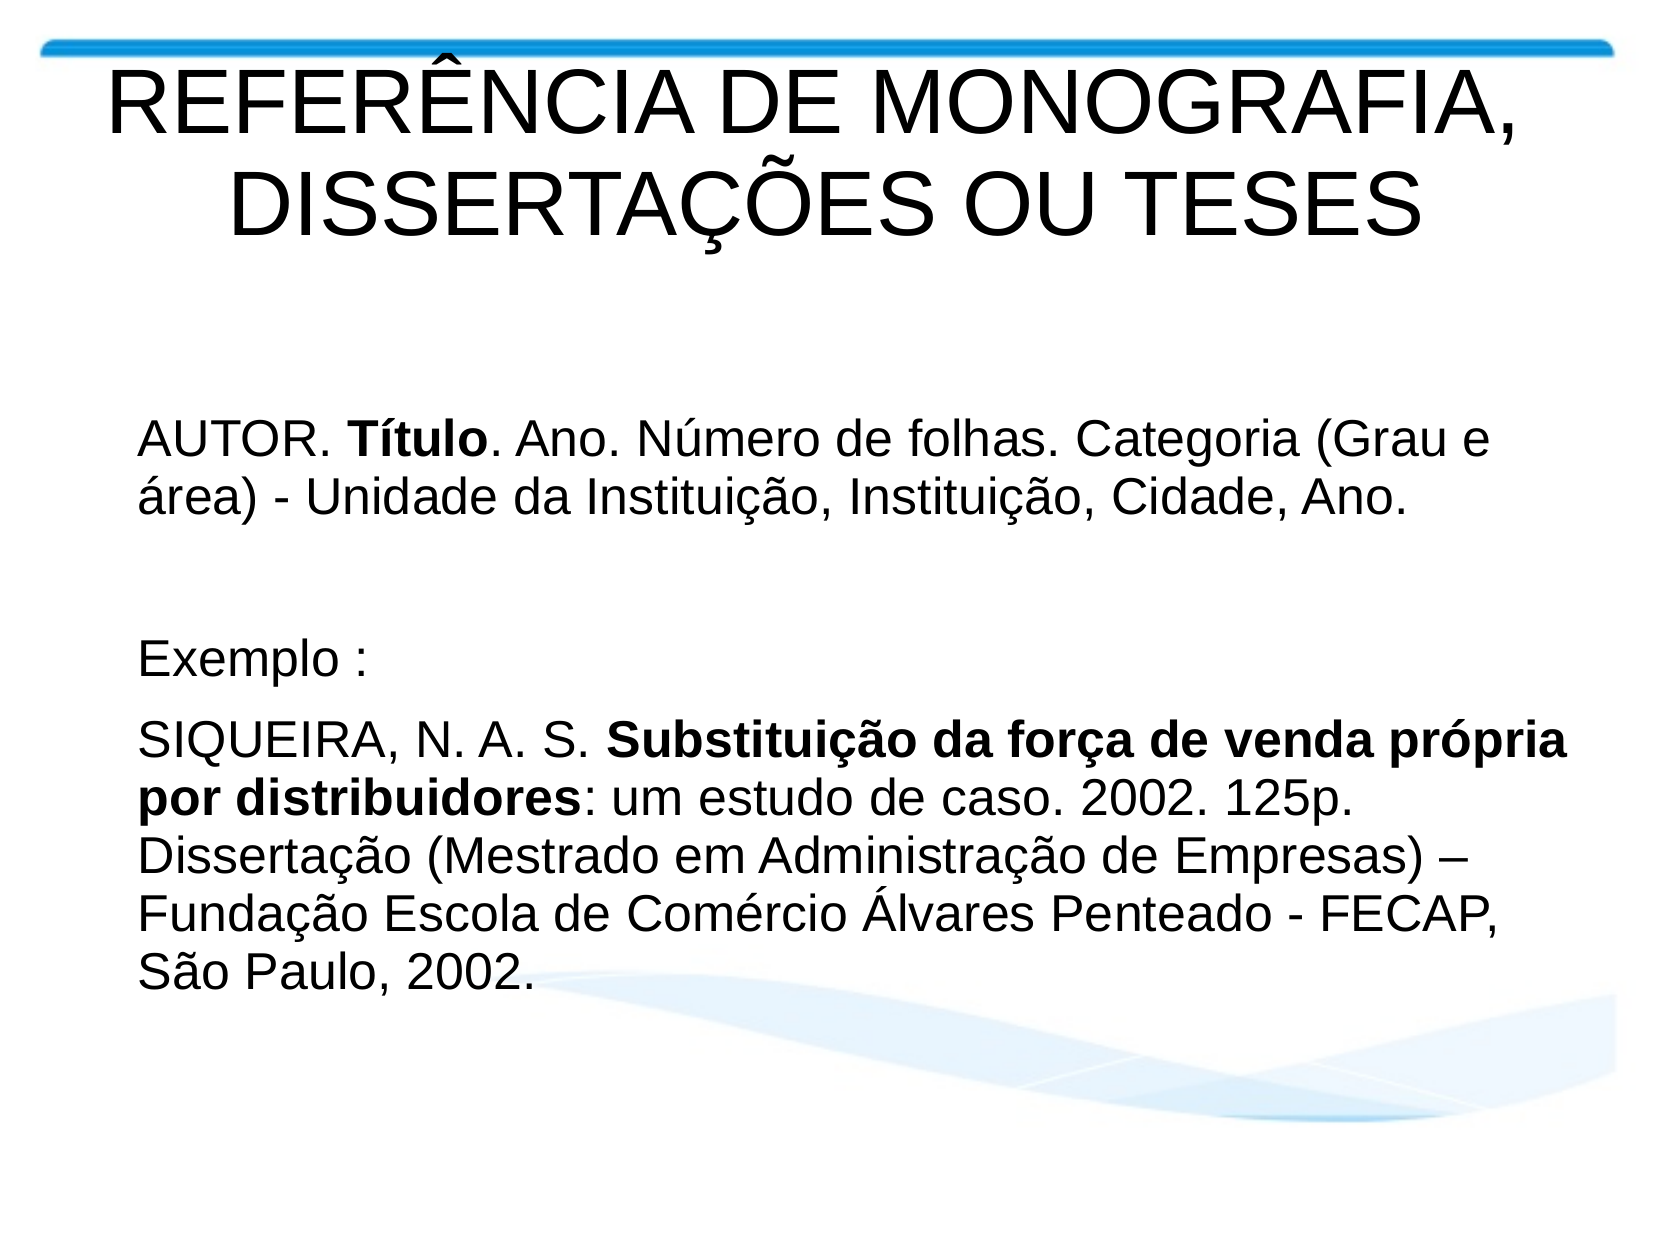

# REFERÊNCIA DE MONOGRAFIA, DISSERTAÇÕES OU TESES
AUTOR. Título. Ano. Número de folhas. Categoria (Grau e área) - Unidade da Instituição, Instituição, Cidade, Ano.
Exemplo :
SIQUEIRA, N. A. S. Substituição da força de venda própria por distribuidores: um estudo de caso. 2002. 125p. Dissertação (Mestrado em Administração de Empresas) – Fundação Escola de Comércio Álvares Penteado - FECAP, São Paulo, 2002.